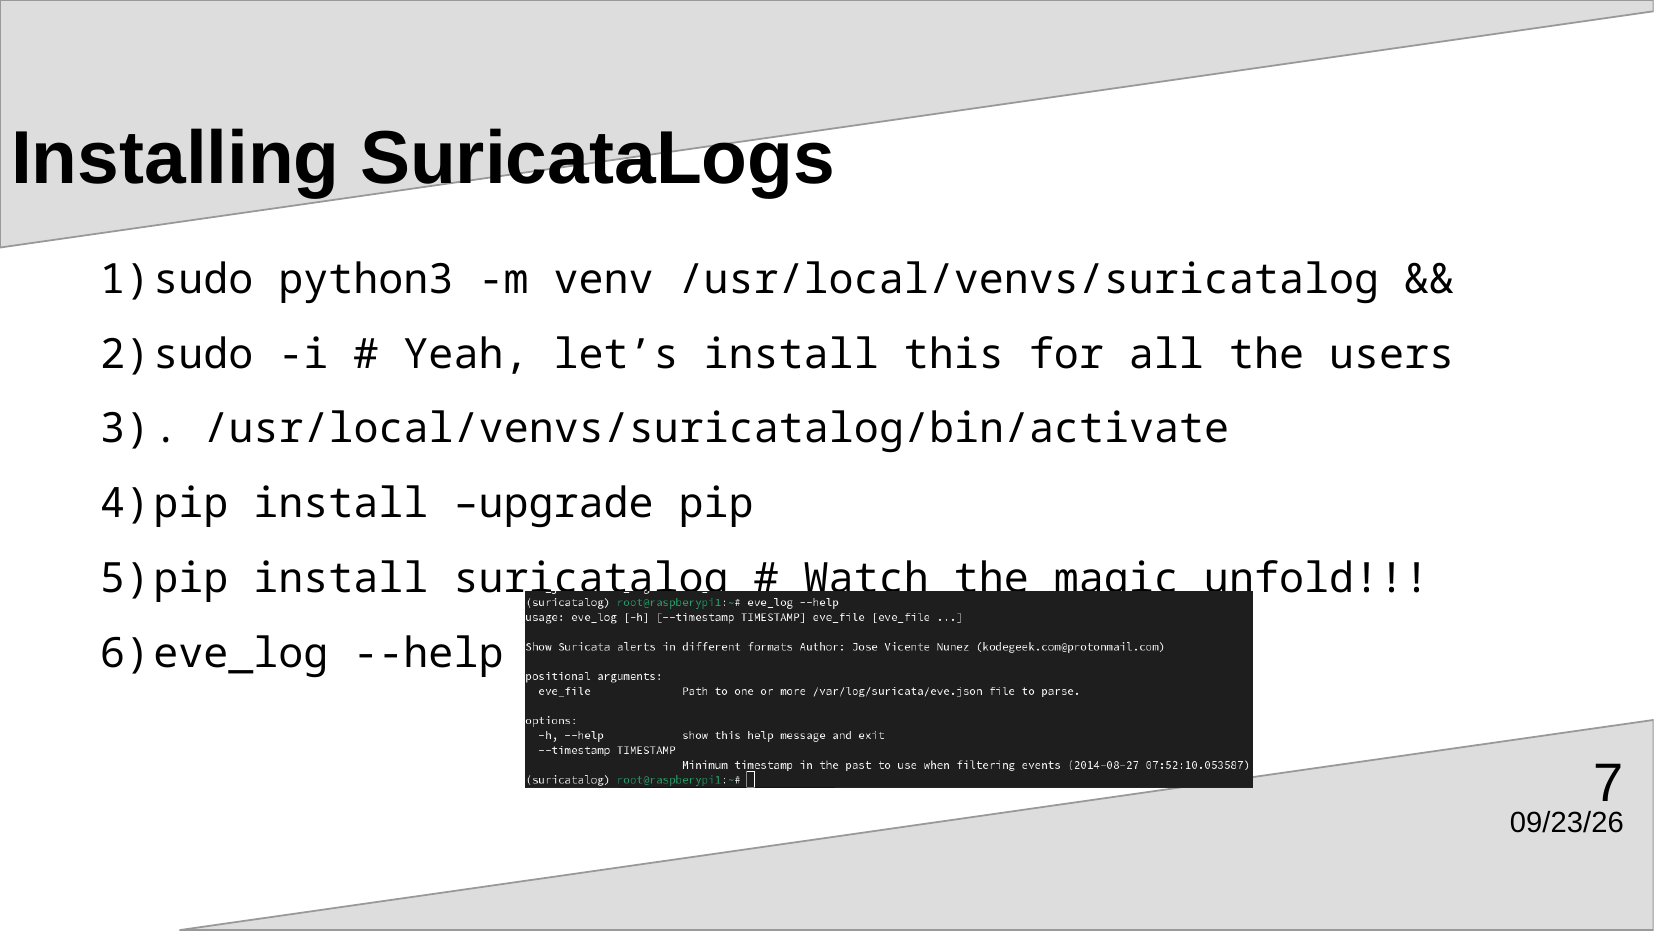

# Installing SuricataLogs
sudo python3 -m venv /usr/local/venvs/suricatalog &&
sudo -i # Yeah, let’s install this for all the users
. /usr/local/venvs/suricatalog/bin/activate
pip install –upgrade pip
pip install suricatalog # Watch the magic unfold!!!
eve_log --help
7